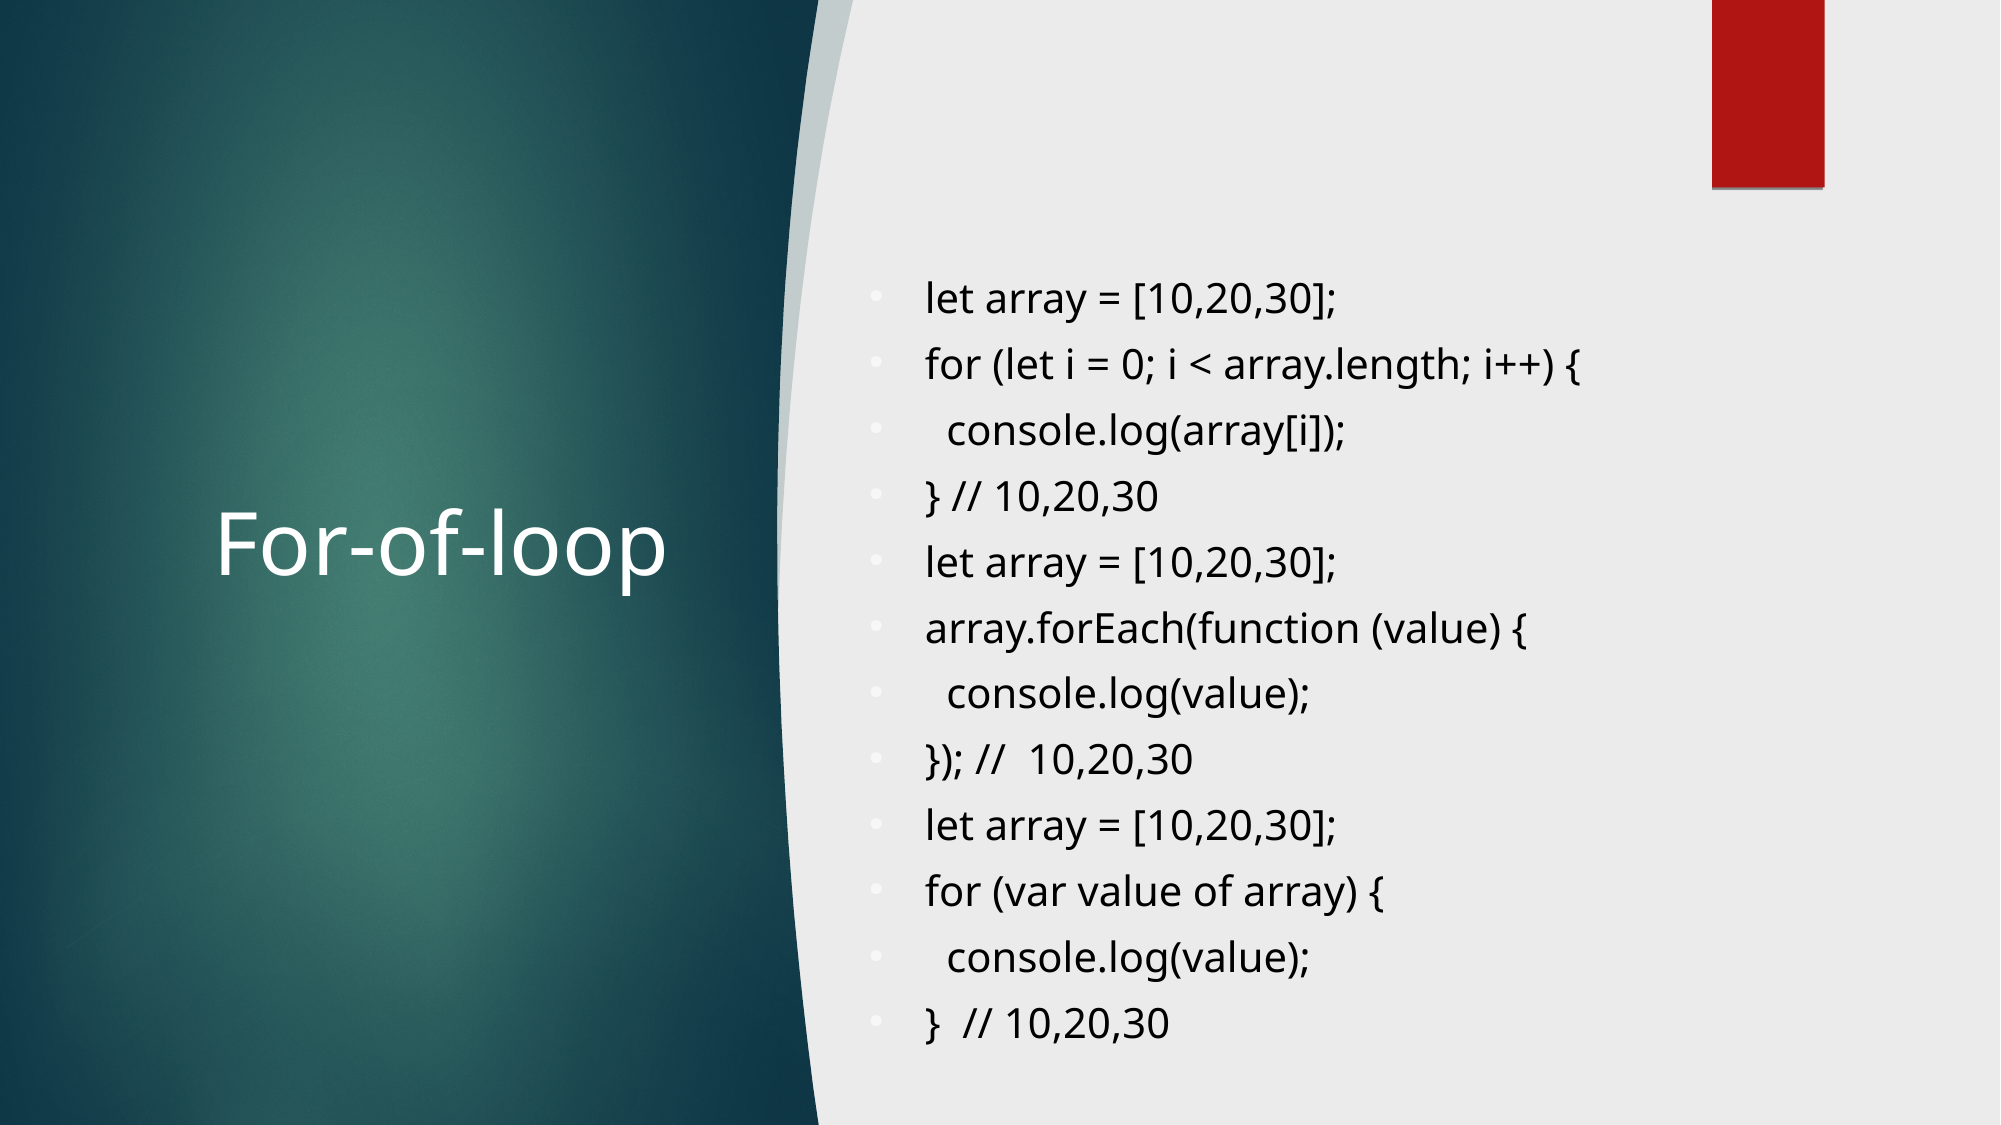

# For-of-loop
let array = [10,20,30];
for (let i = 0; i < array.length; i++) {
 console.log(array[i]);
} // 10,20,30
let array = [10,20,30];
array.forEach(function (value) {
 console.log(value);
}); // 10,20,30
let array = [10,20,30];
for (var value of array) {
 console.log(value);
} // 10,20,30